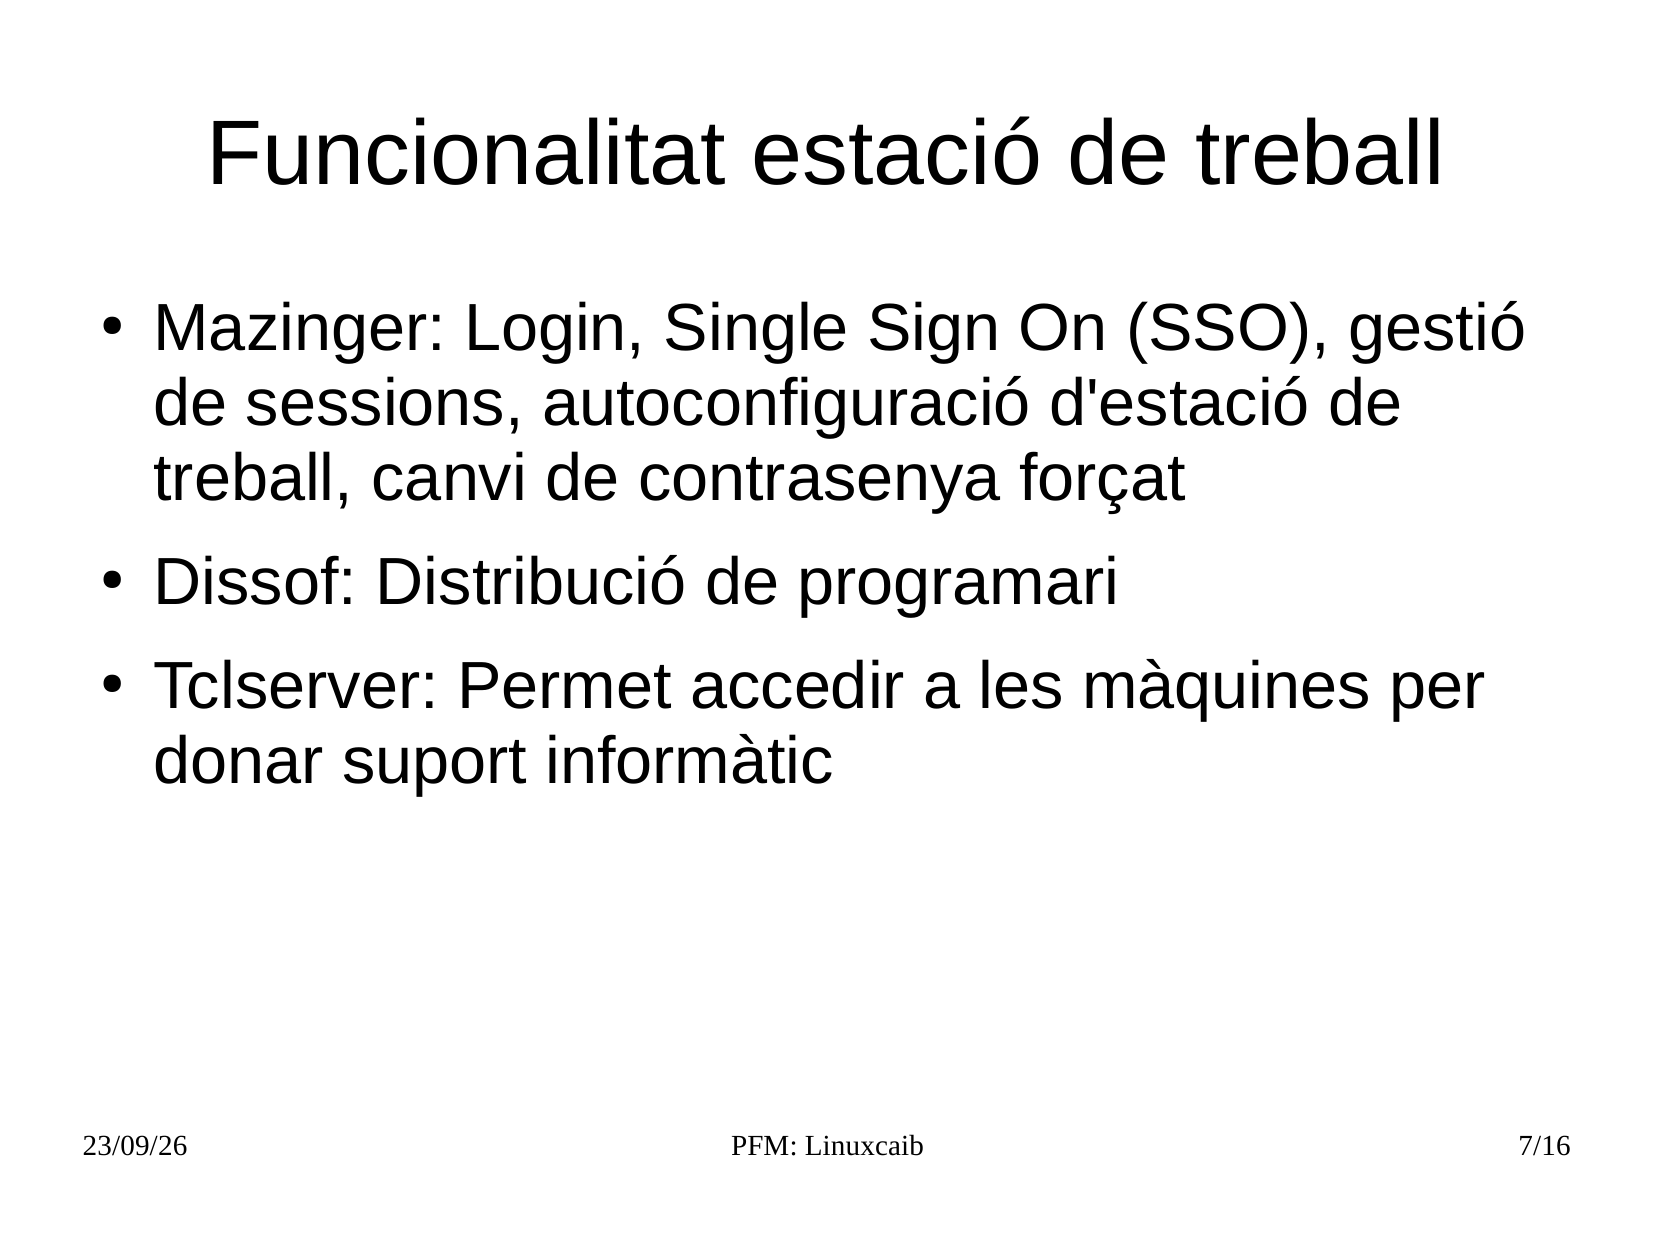

# Funcionalitat estació de treball
Mazinger: Login, Single Sign On (SSO), gestió de sessions, autoconfiguració d'estació de treball, canvi de contrasenya forçat
Dissof: Distribució de programari
Tclserver: Permet accedir a les màquines per donar suport informàtic
PFM: Linuxcaib
7